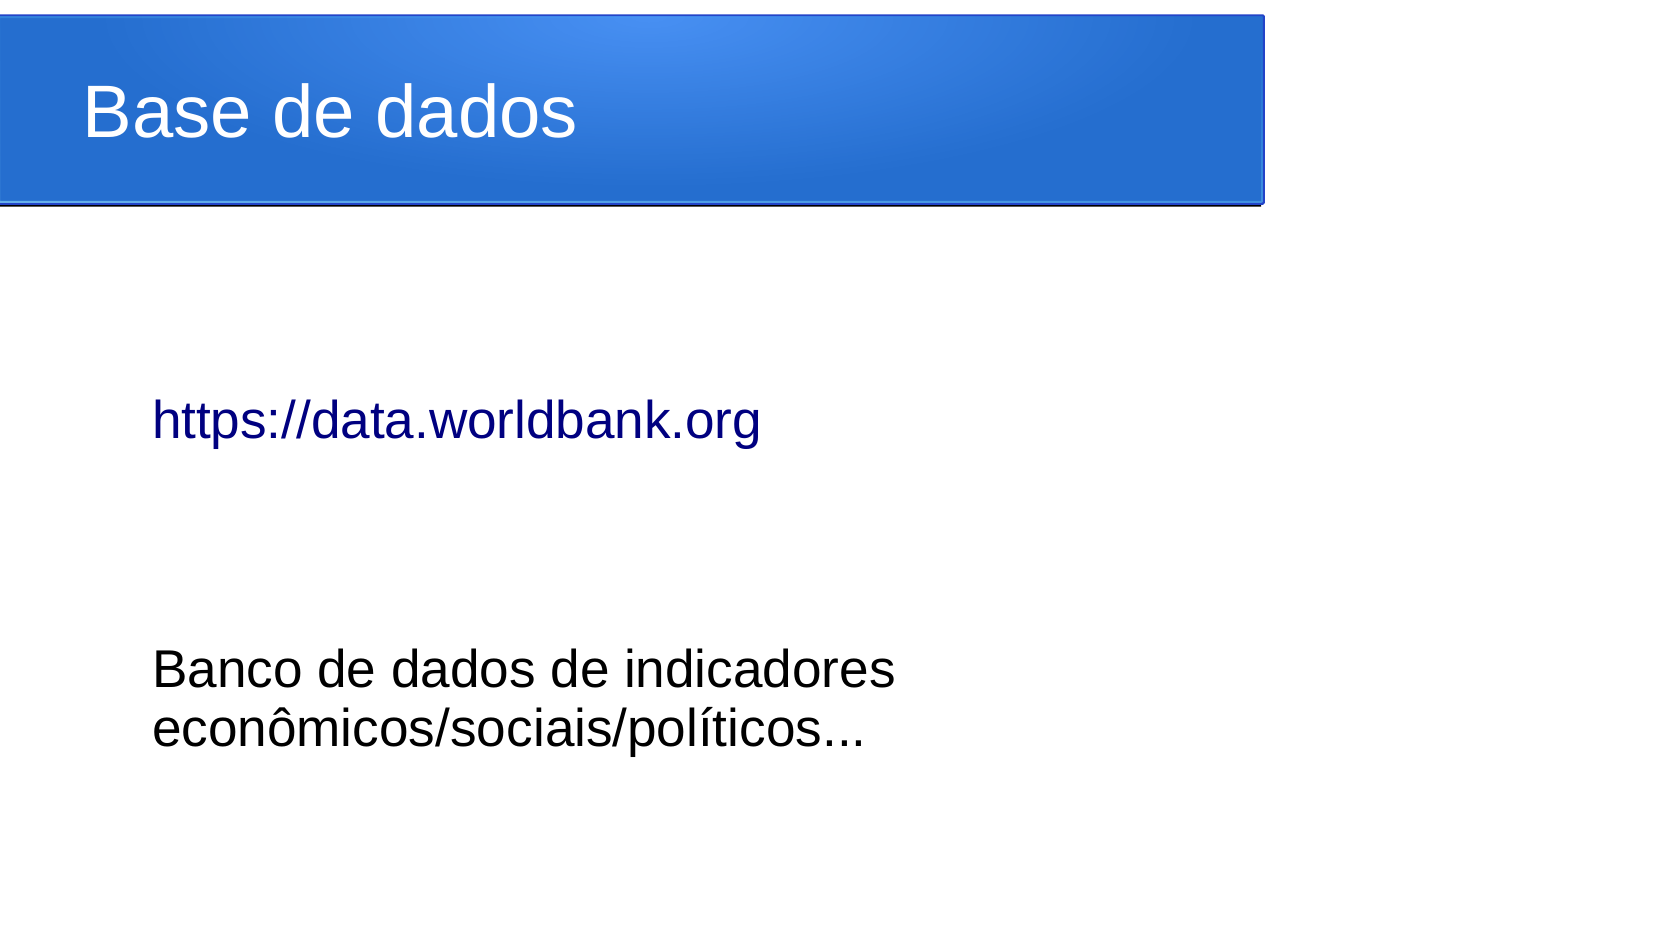

# Base de dados
https://data.worldbank.org
Banco de dados de indicadores econômicos/sociais/políticos...